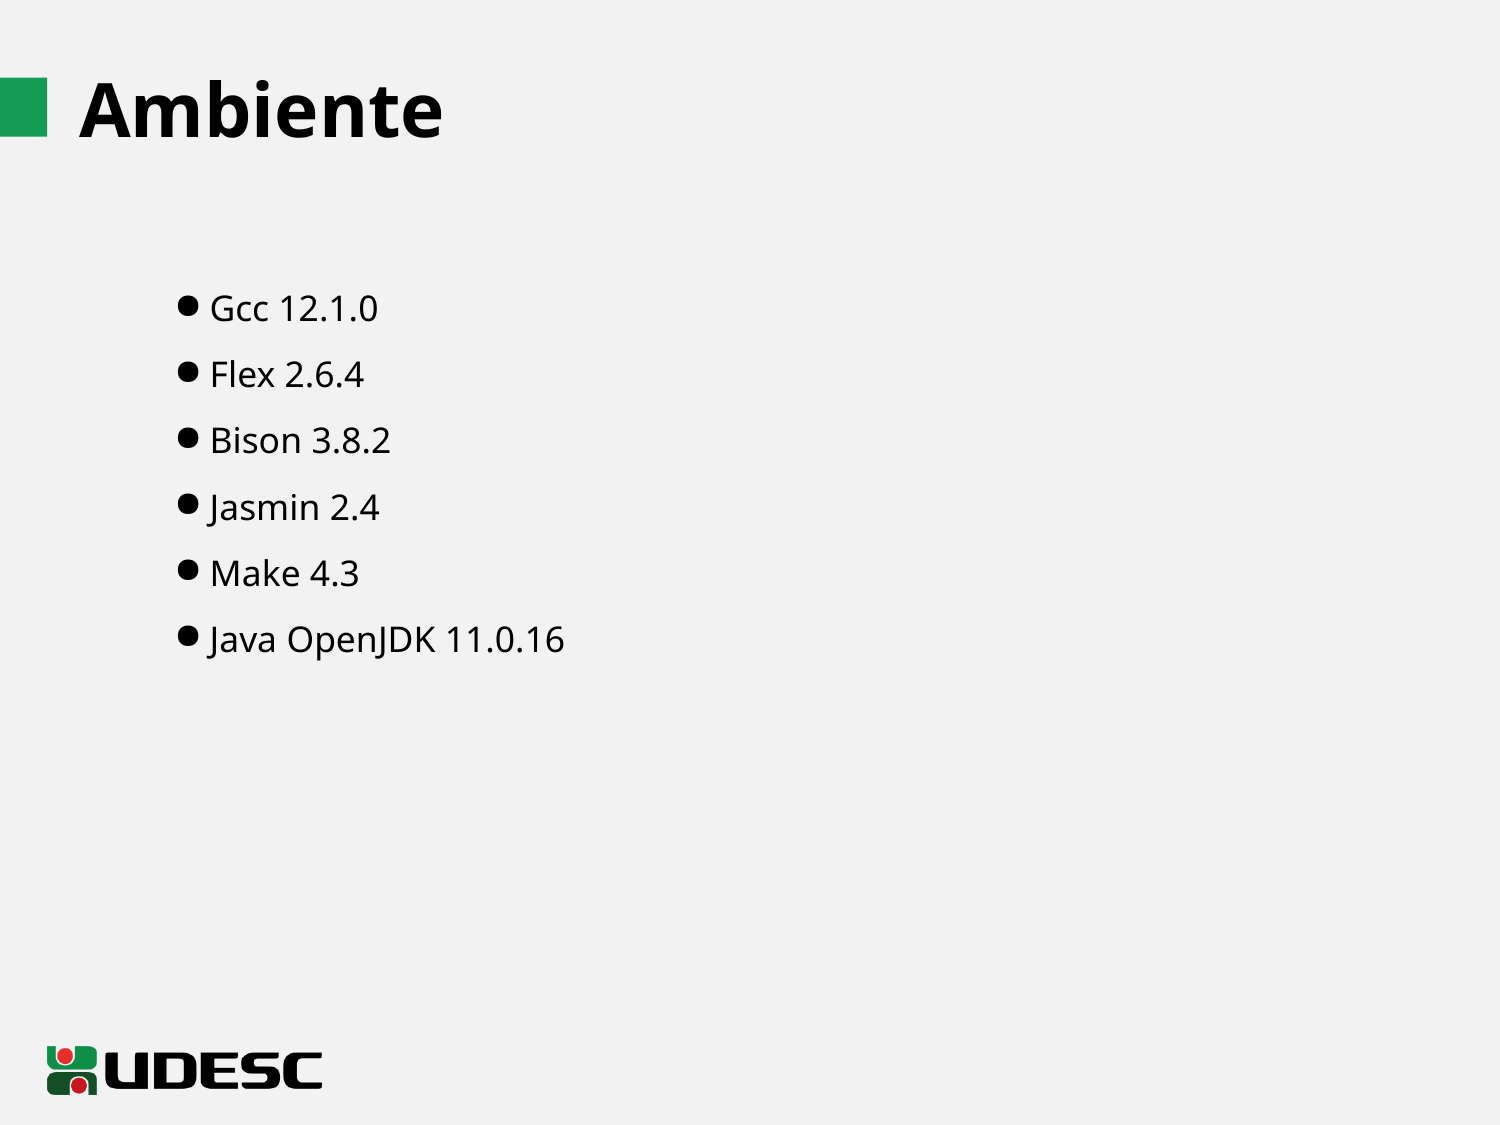

Ambiente
Gcc 12.1.0
Flex 2.6.4
Bison 3.8.2
Jasmin 2.4
Make 4.3
Java OpenJDK 11.0.16